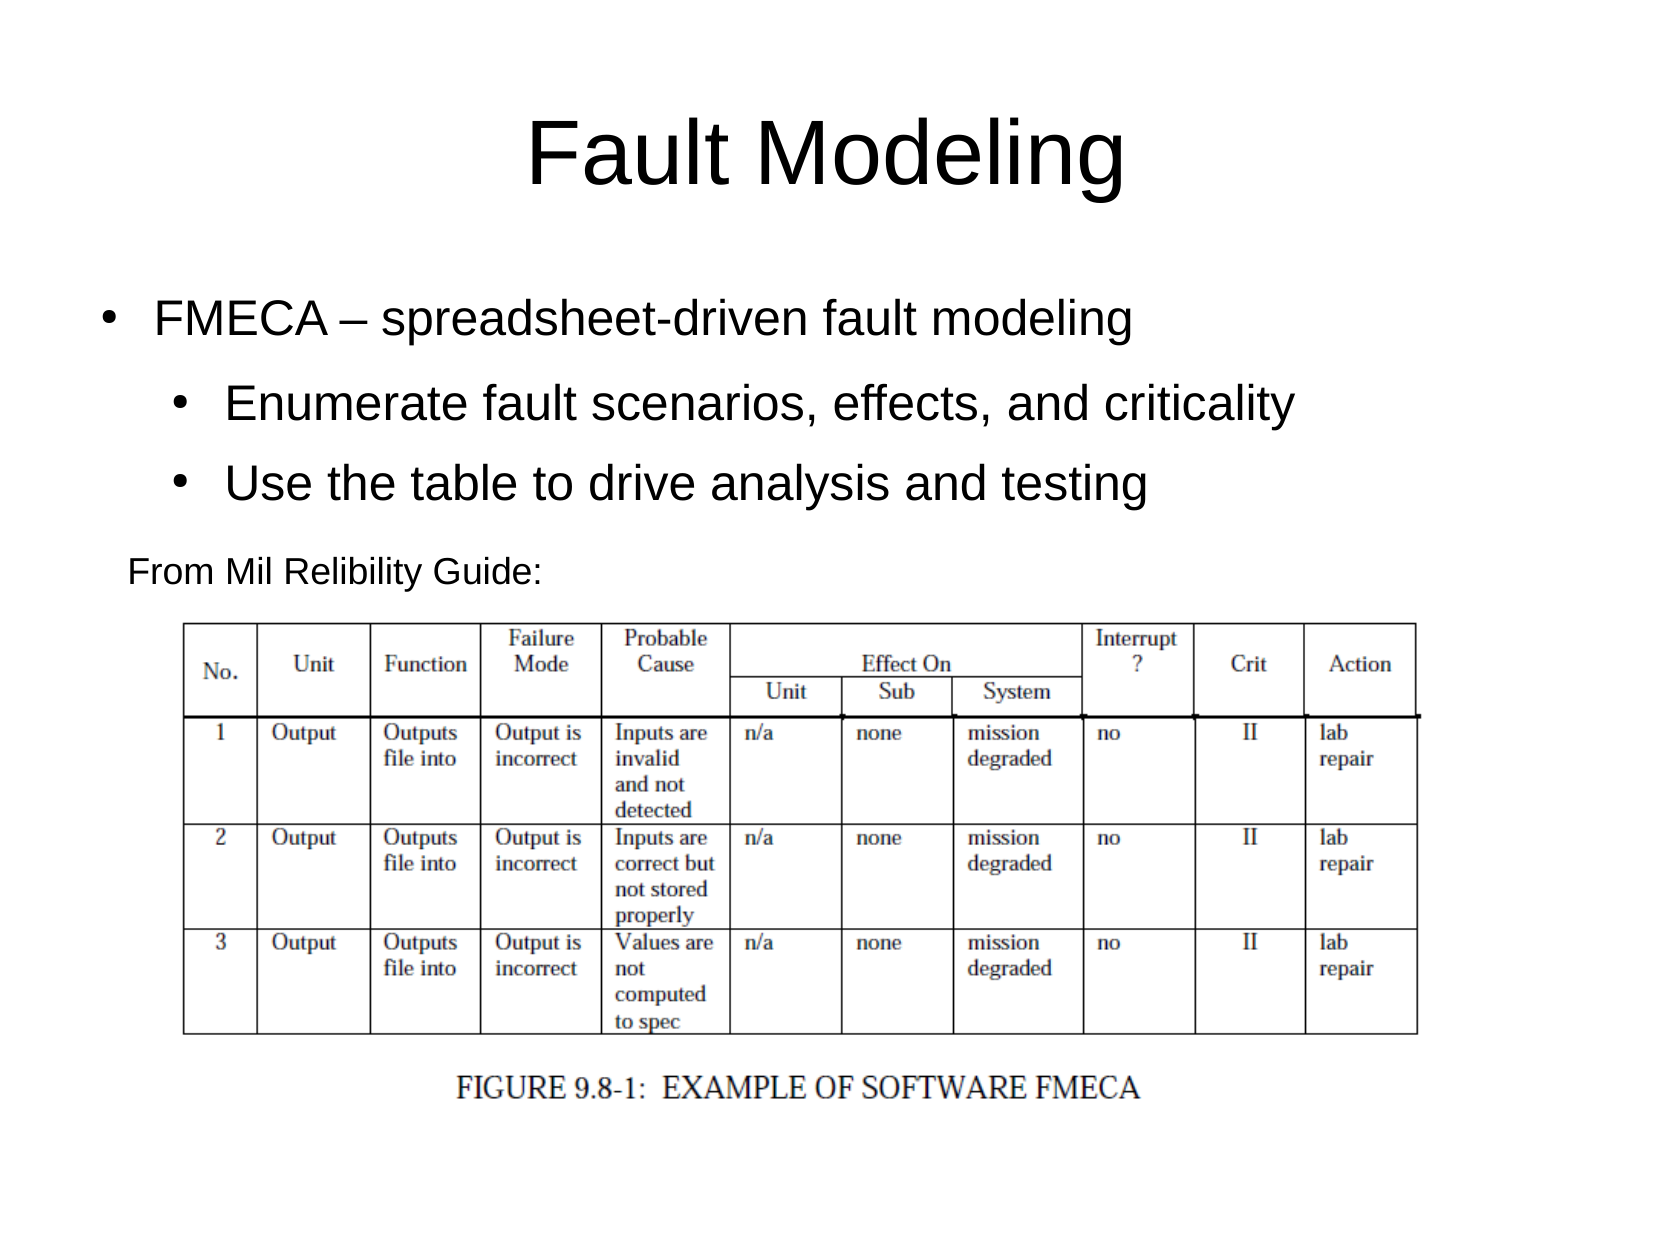

# Fault Modeling
FMECA – spreadsheet-driven fault modeling
Enumerate fault scenarios, effects, and criticality
Use the table to drive analysis and testing
From Mil Relibility Guide: